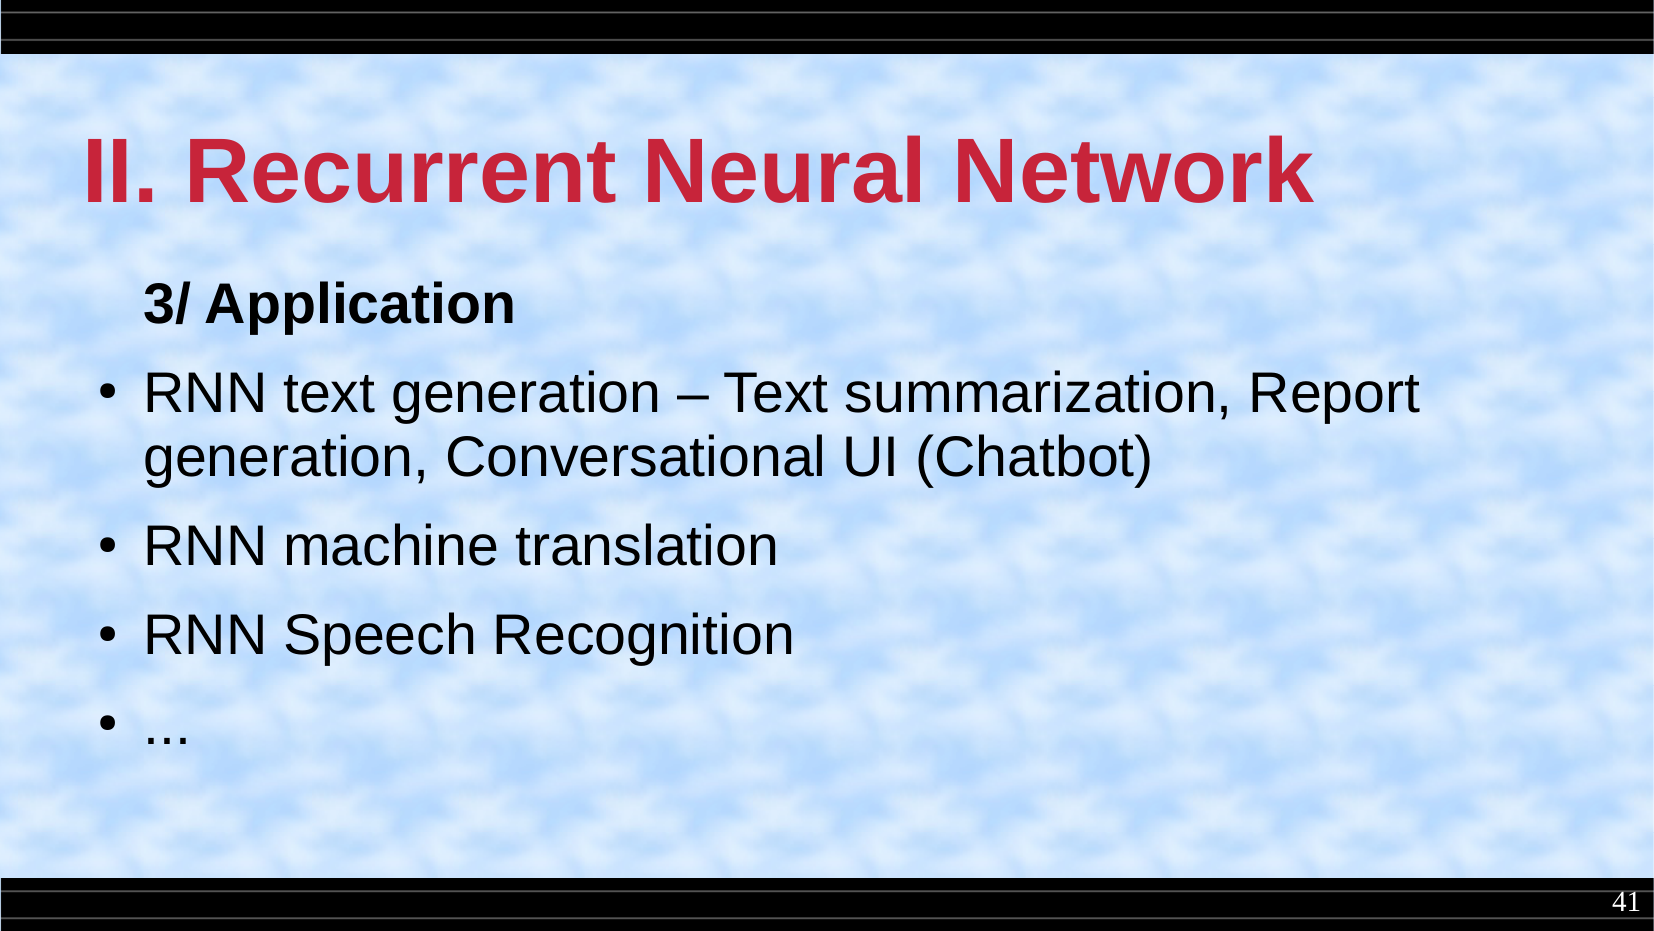

# II. Recurrent Neural Network
3/ Application
RNN text generation – Text summarization, Report generation, Conversational UI (Chatbot)
RNN machine translation
RNN Speech Recognition
...